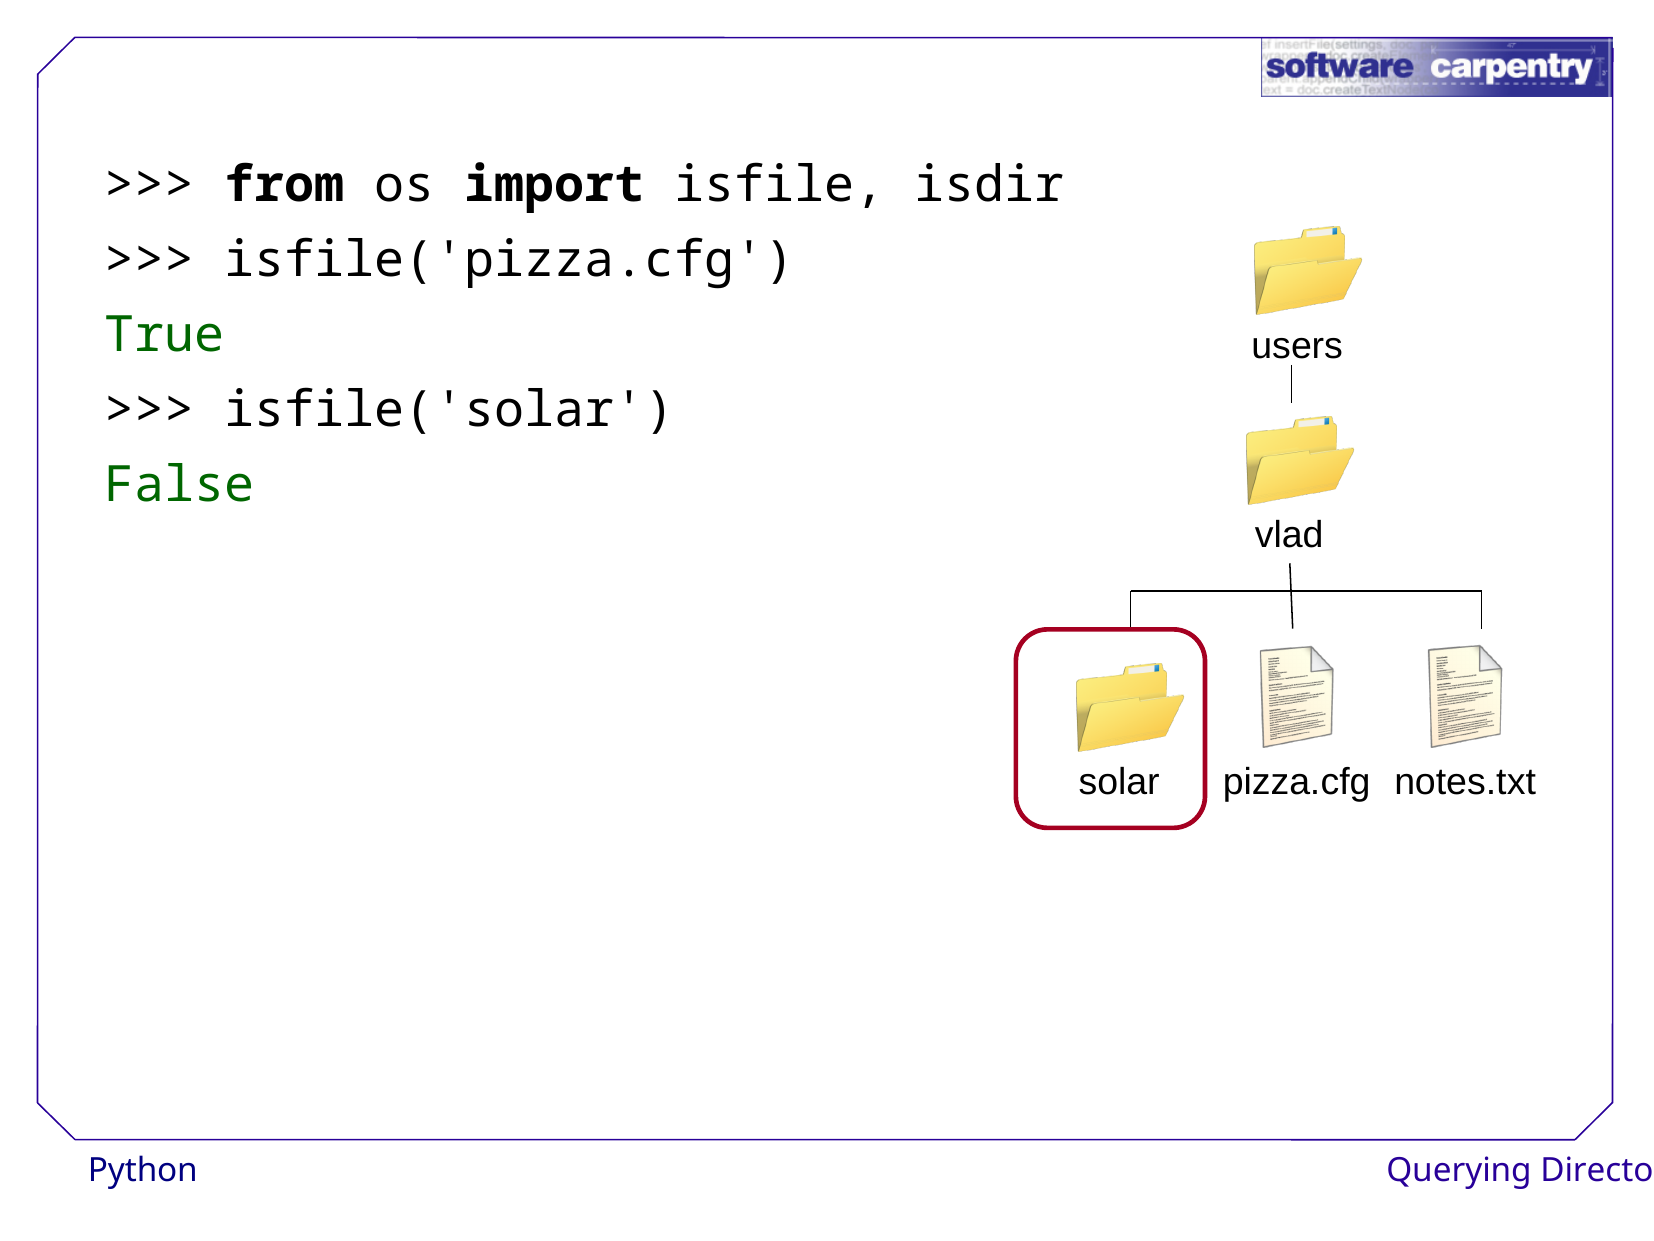

>>> from os import isfile, isdir
>>> isfile('pizza.cfg')
True
>>> isfile('solar')
False
users
vlad
solar
notes.txt
pizza.cfg